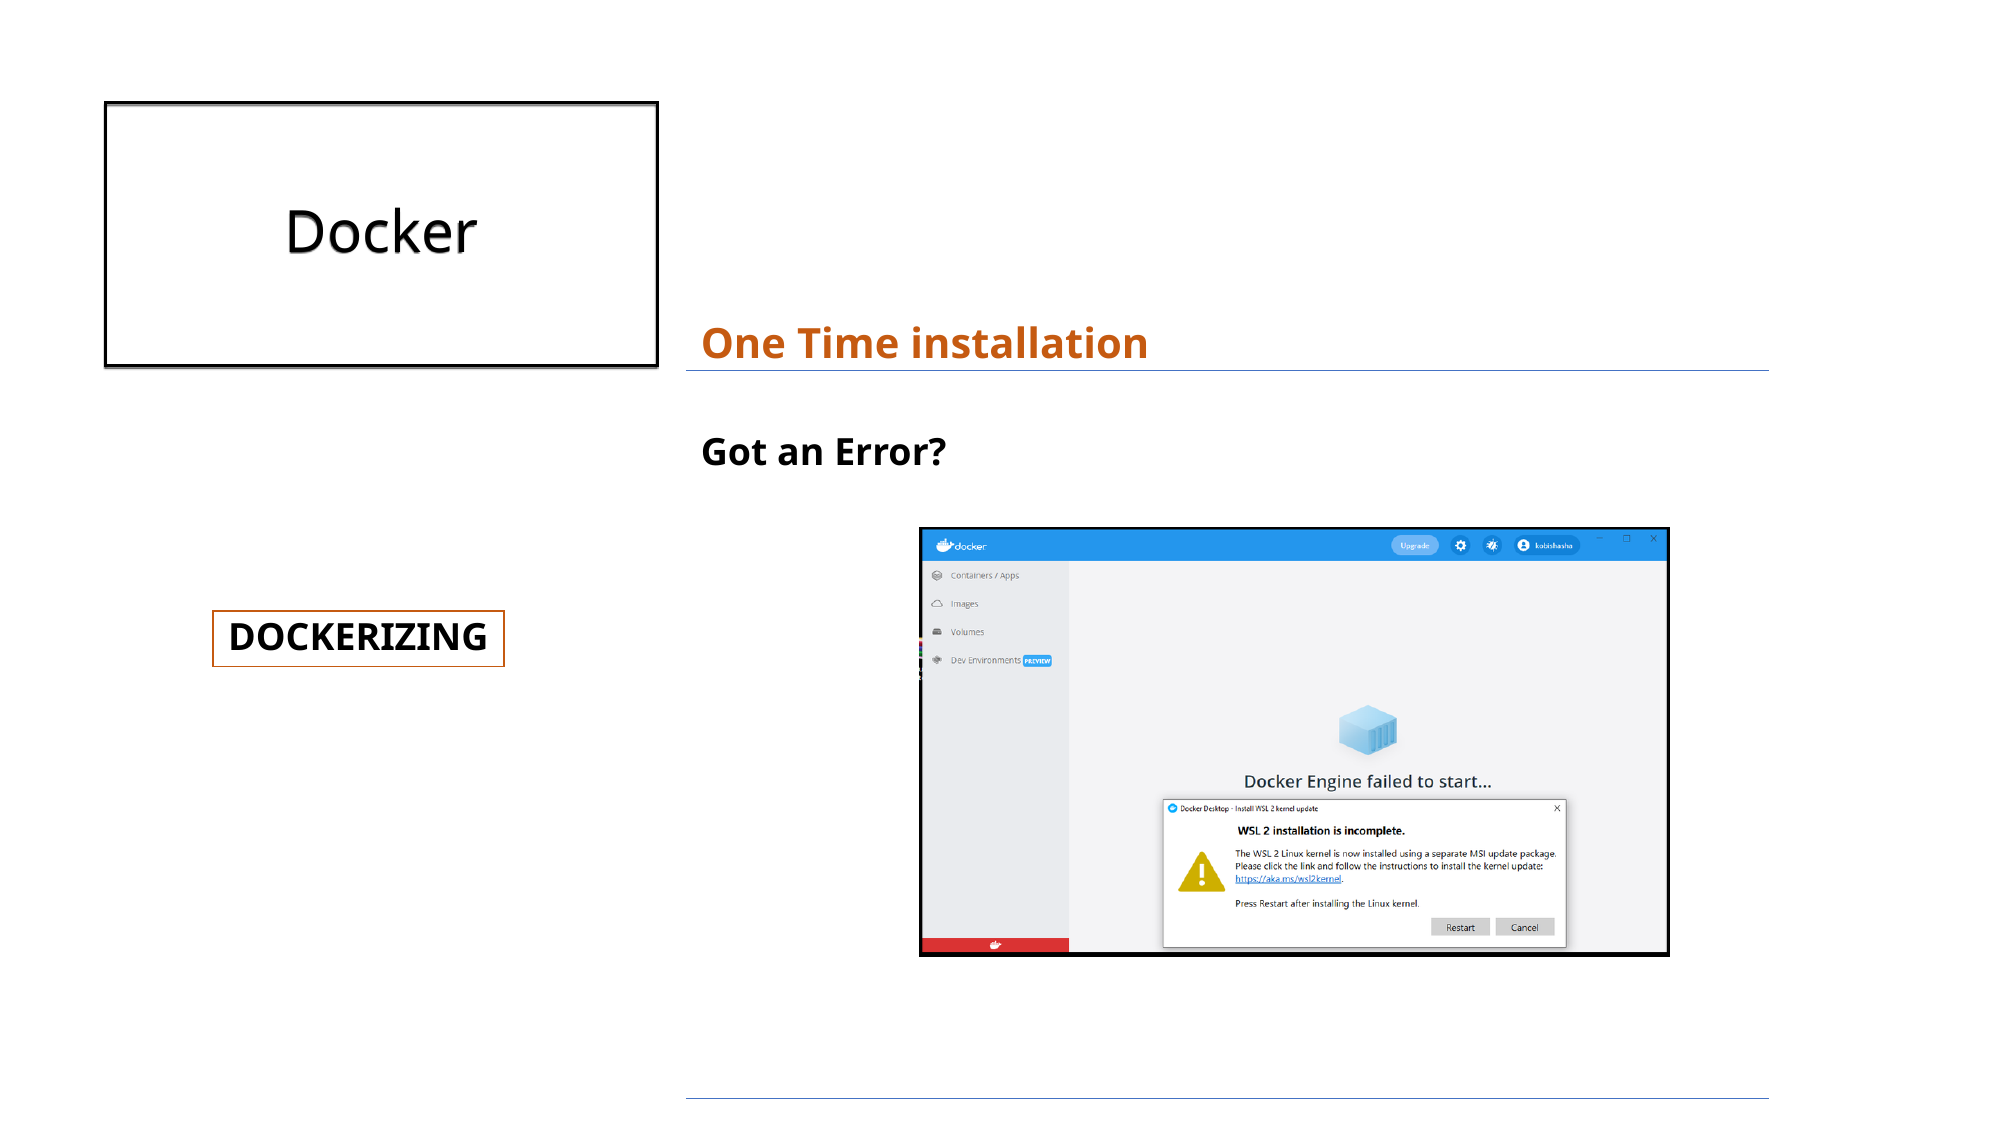

# Docker
One Time installation
Got an Error?
DOCKERIZING